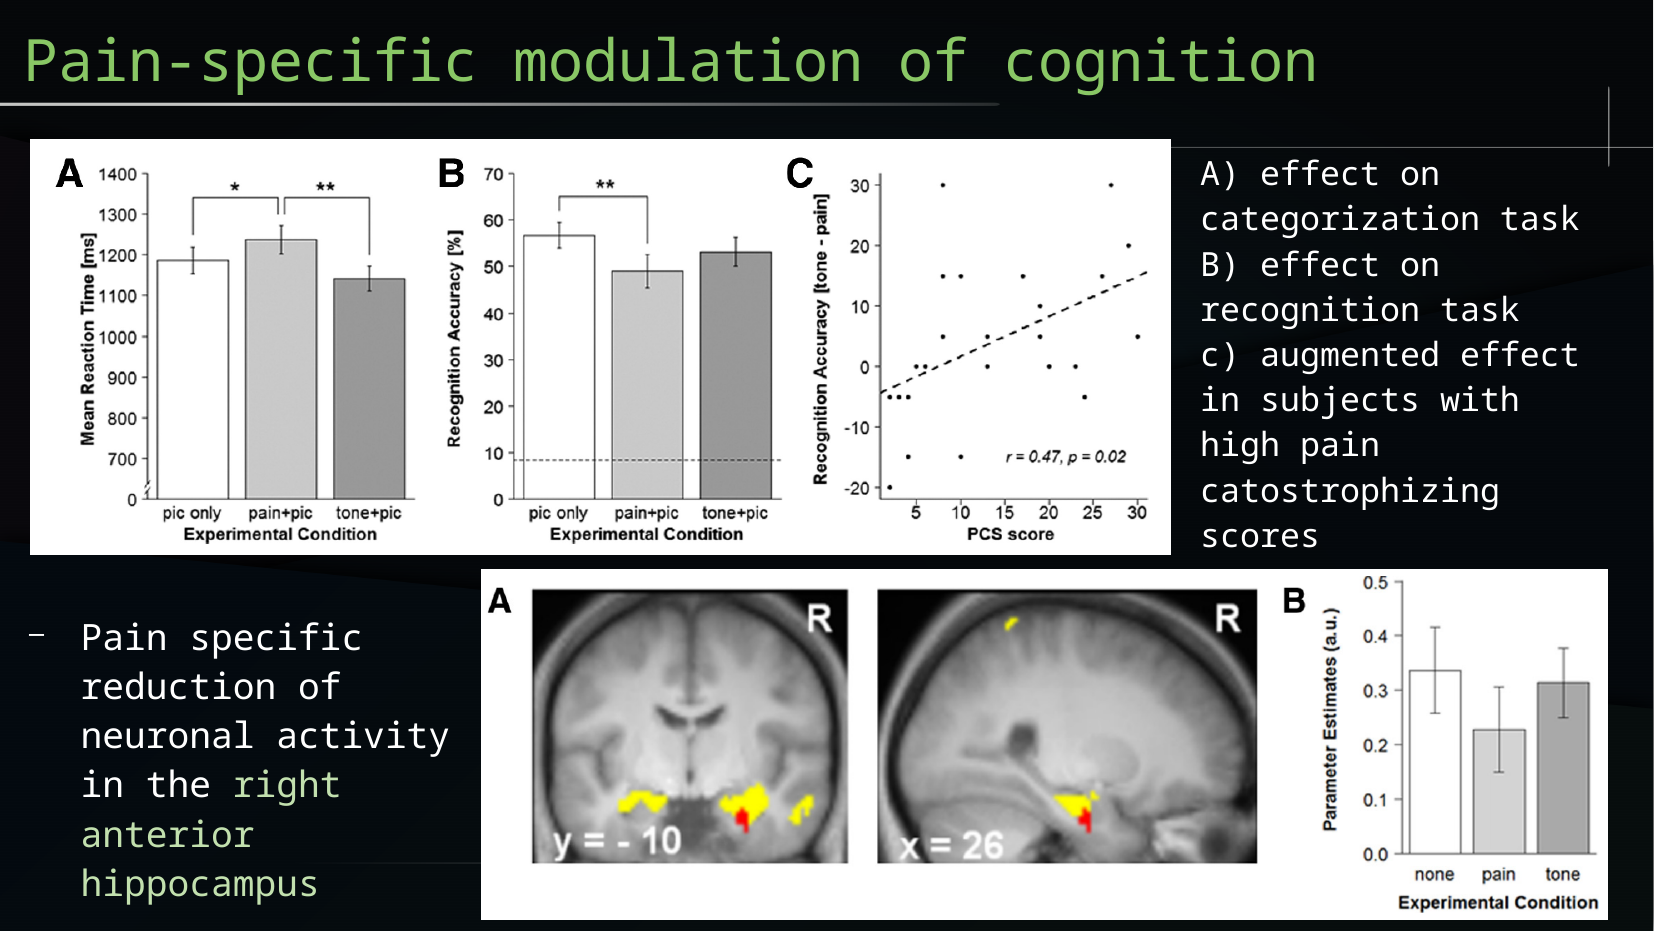

# Pain-specific modulation of cognition
A) effect on categorization task
B) effect on recognition task
c) augmented effect in subjects with high pain catostrophizing scores
Pain specific reduction of neuronal activity in the right anterior hippocampus